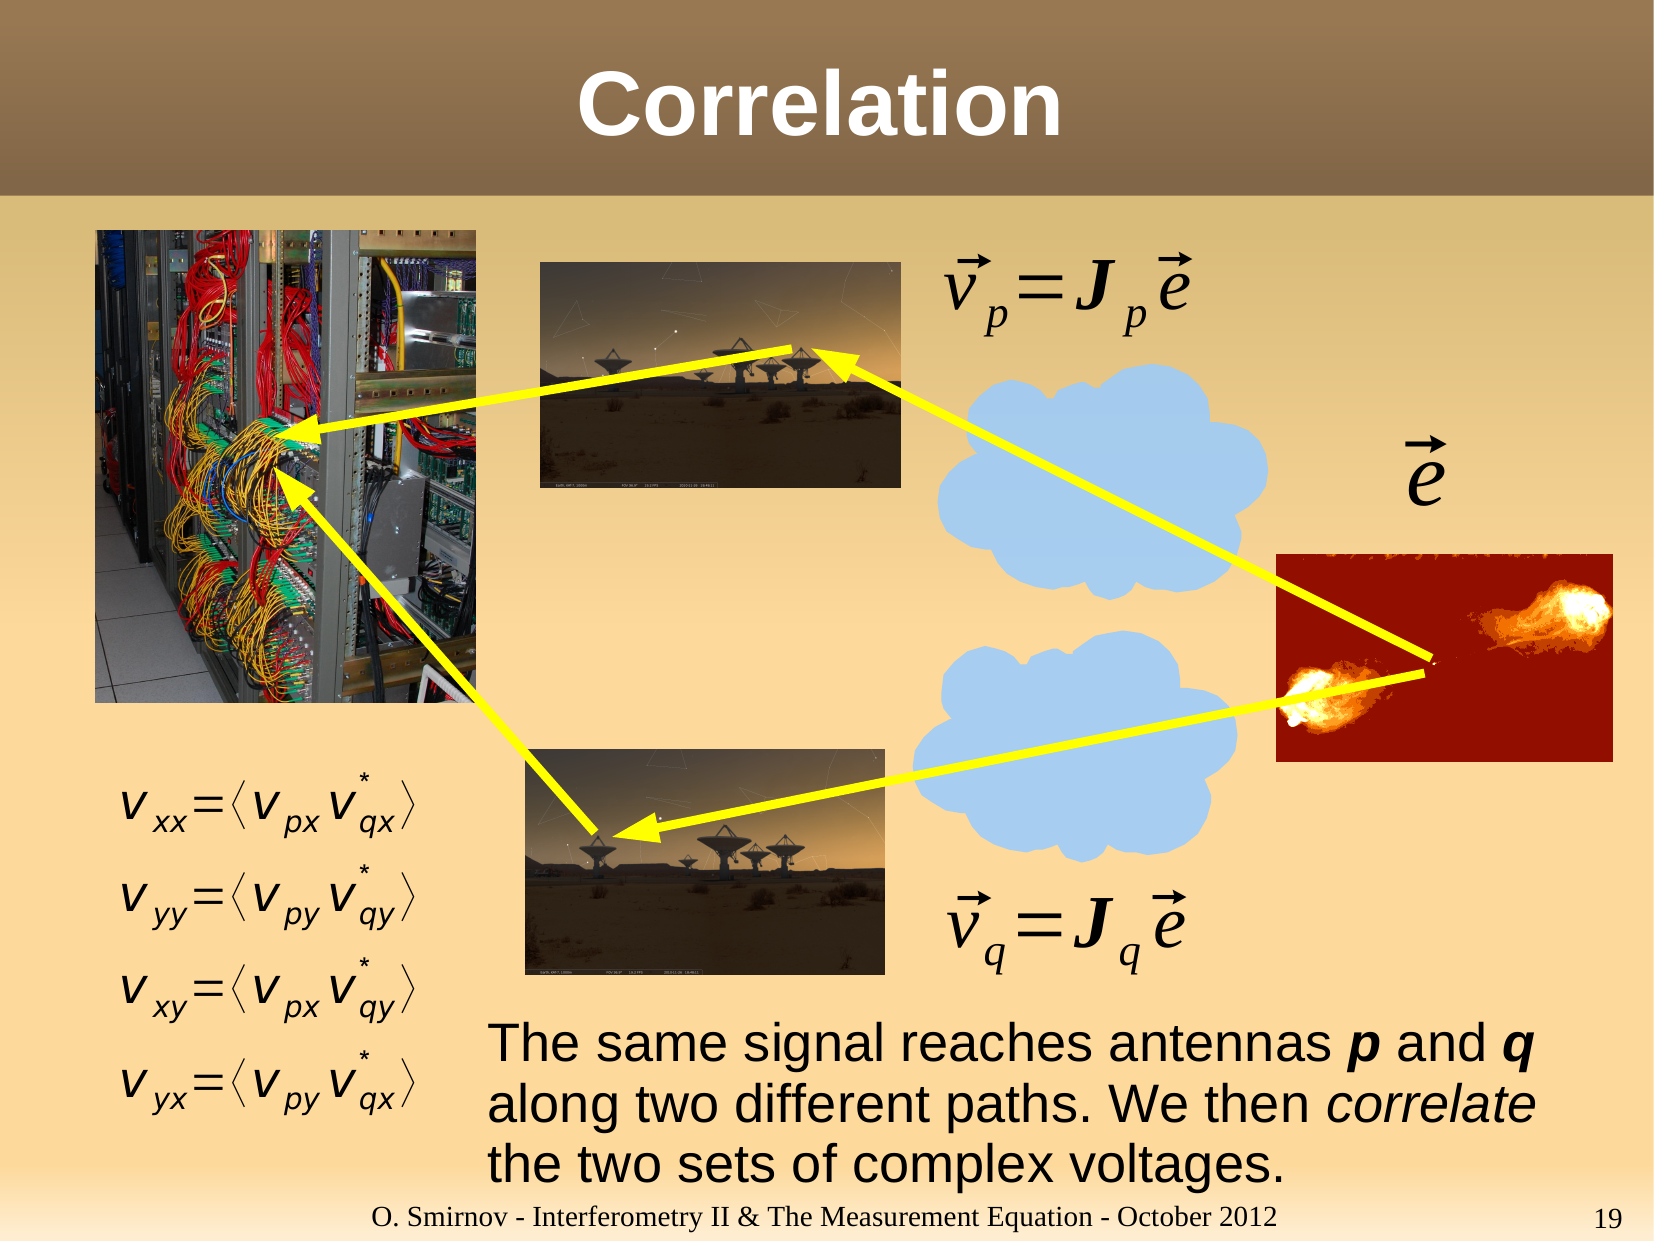

# Correlation
The same signal reaches antennas p and q along two different paths. We then correlate the two sets of complex voltages.
O. Smirnov - Interferometry II & The Measurement Equation - October 2012
19